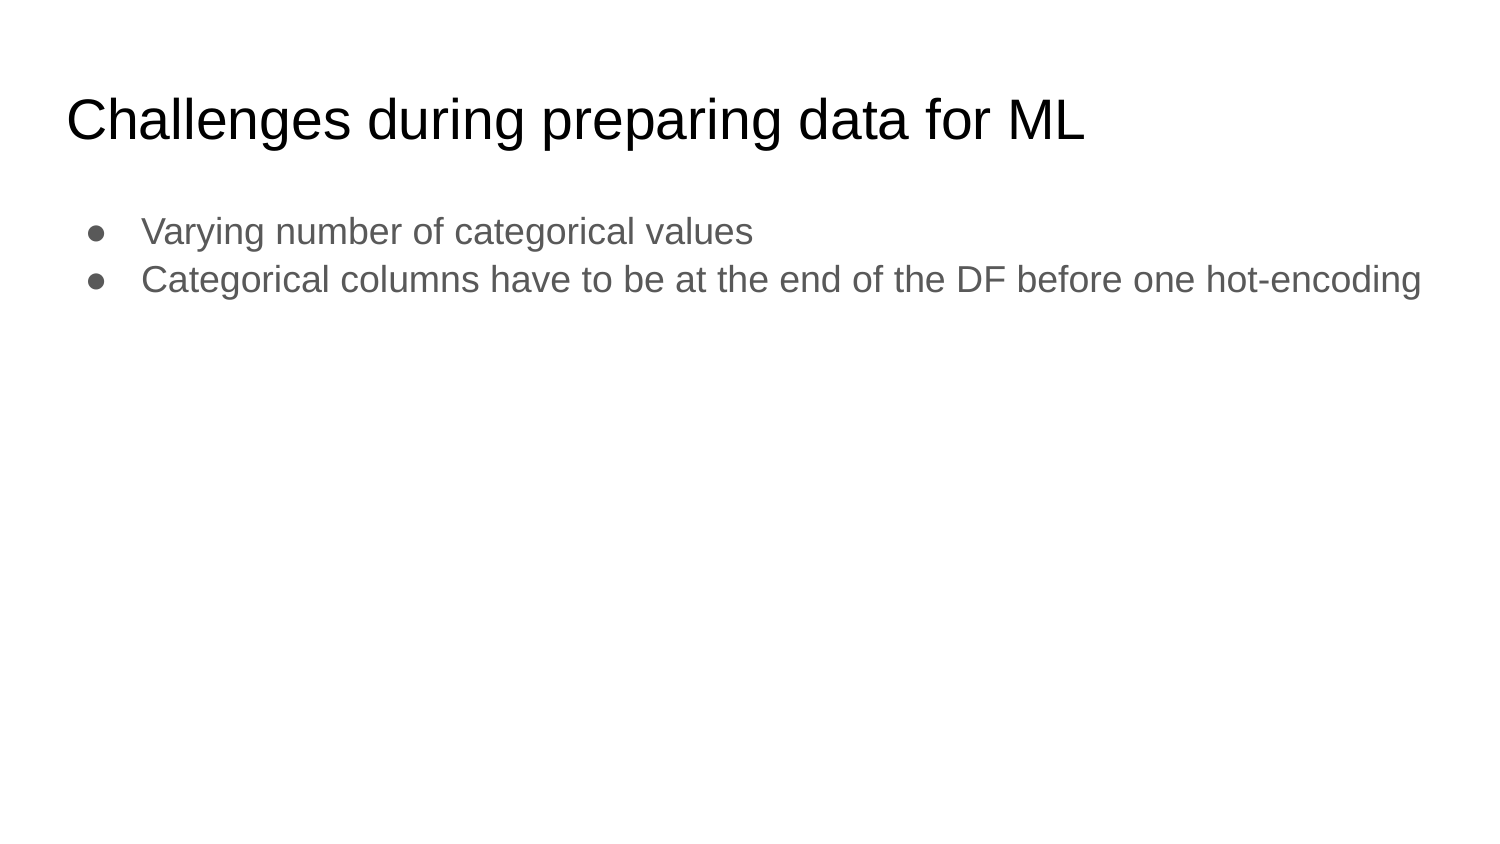

# Challenges during preparing data for ML
Varying number of categorical values
Categorical columns have to be at the end of the DF before one hot-encoding